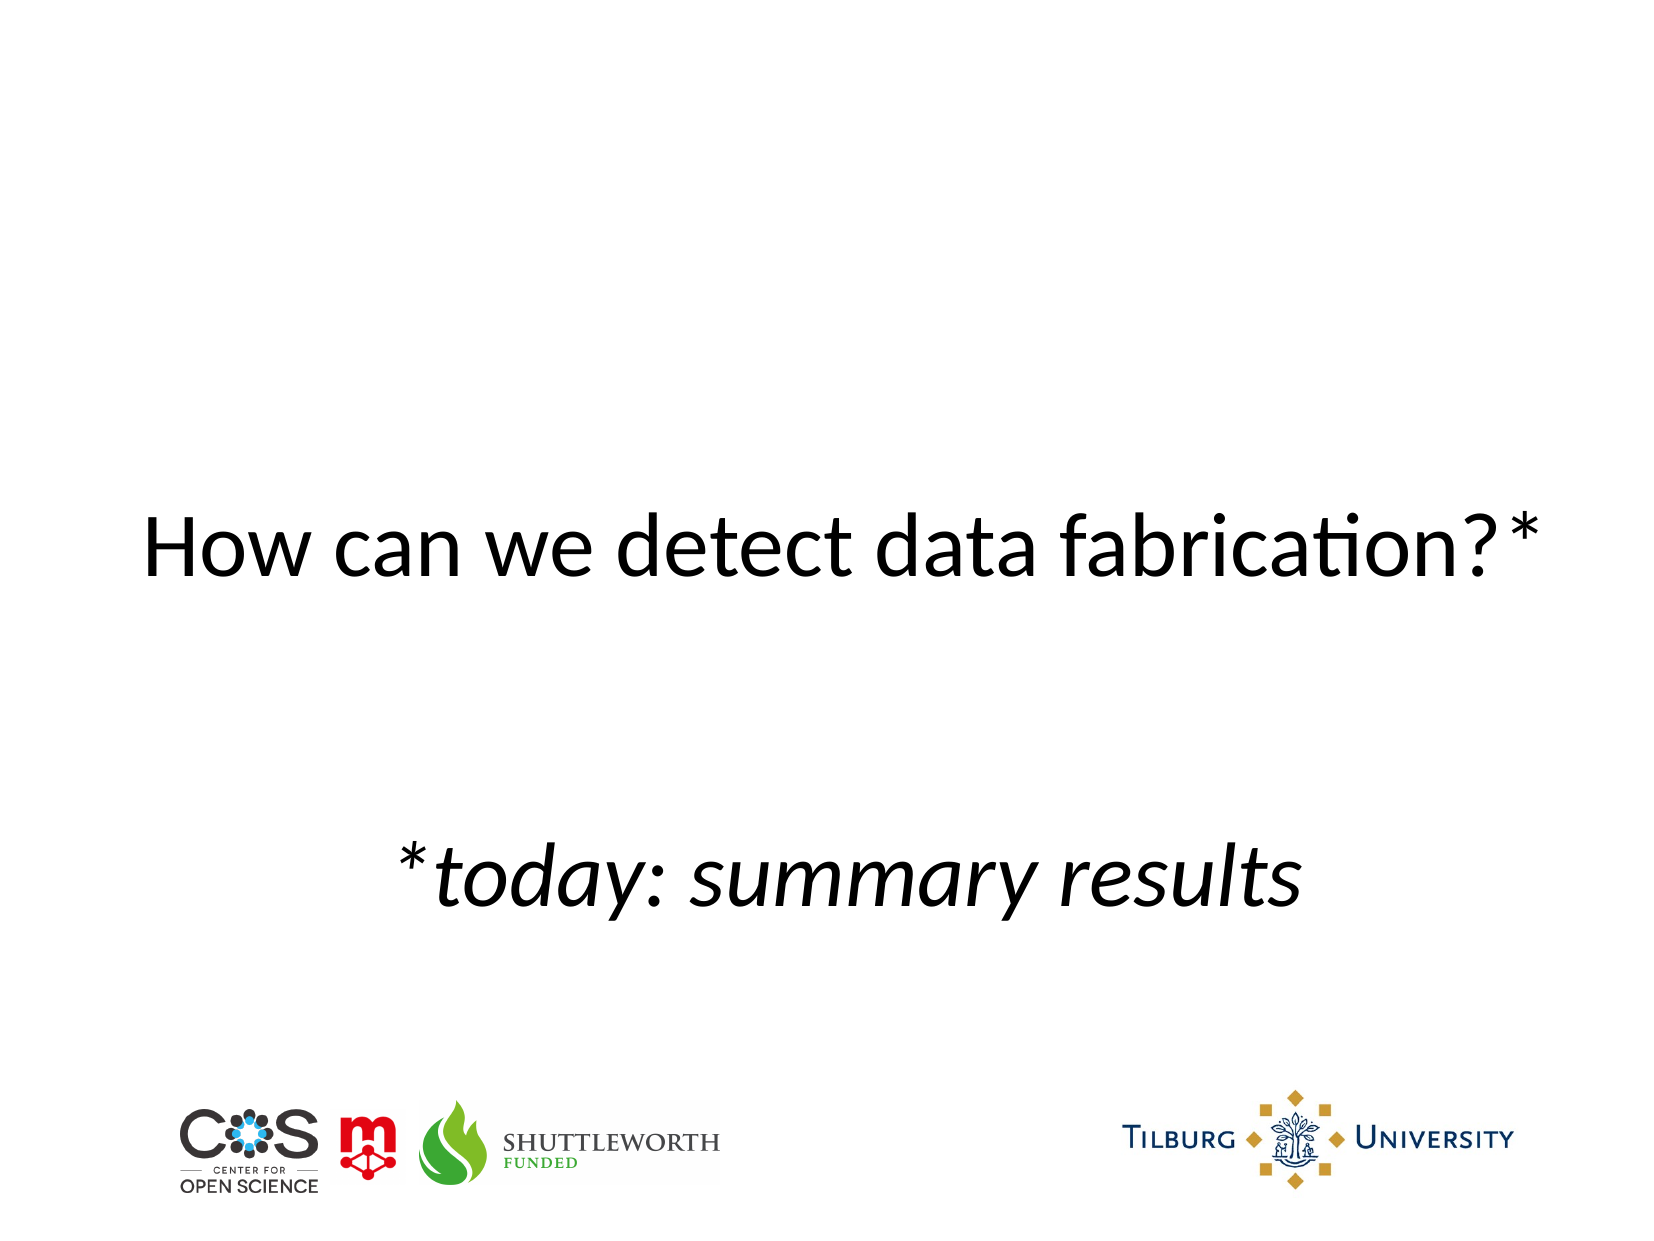

# How can we detect data fabrication?*
*today: summary results